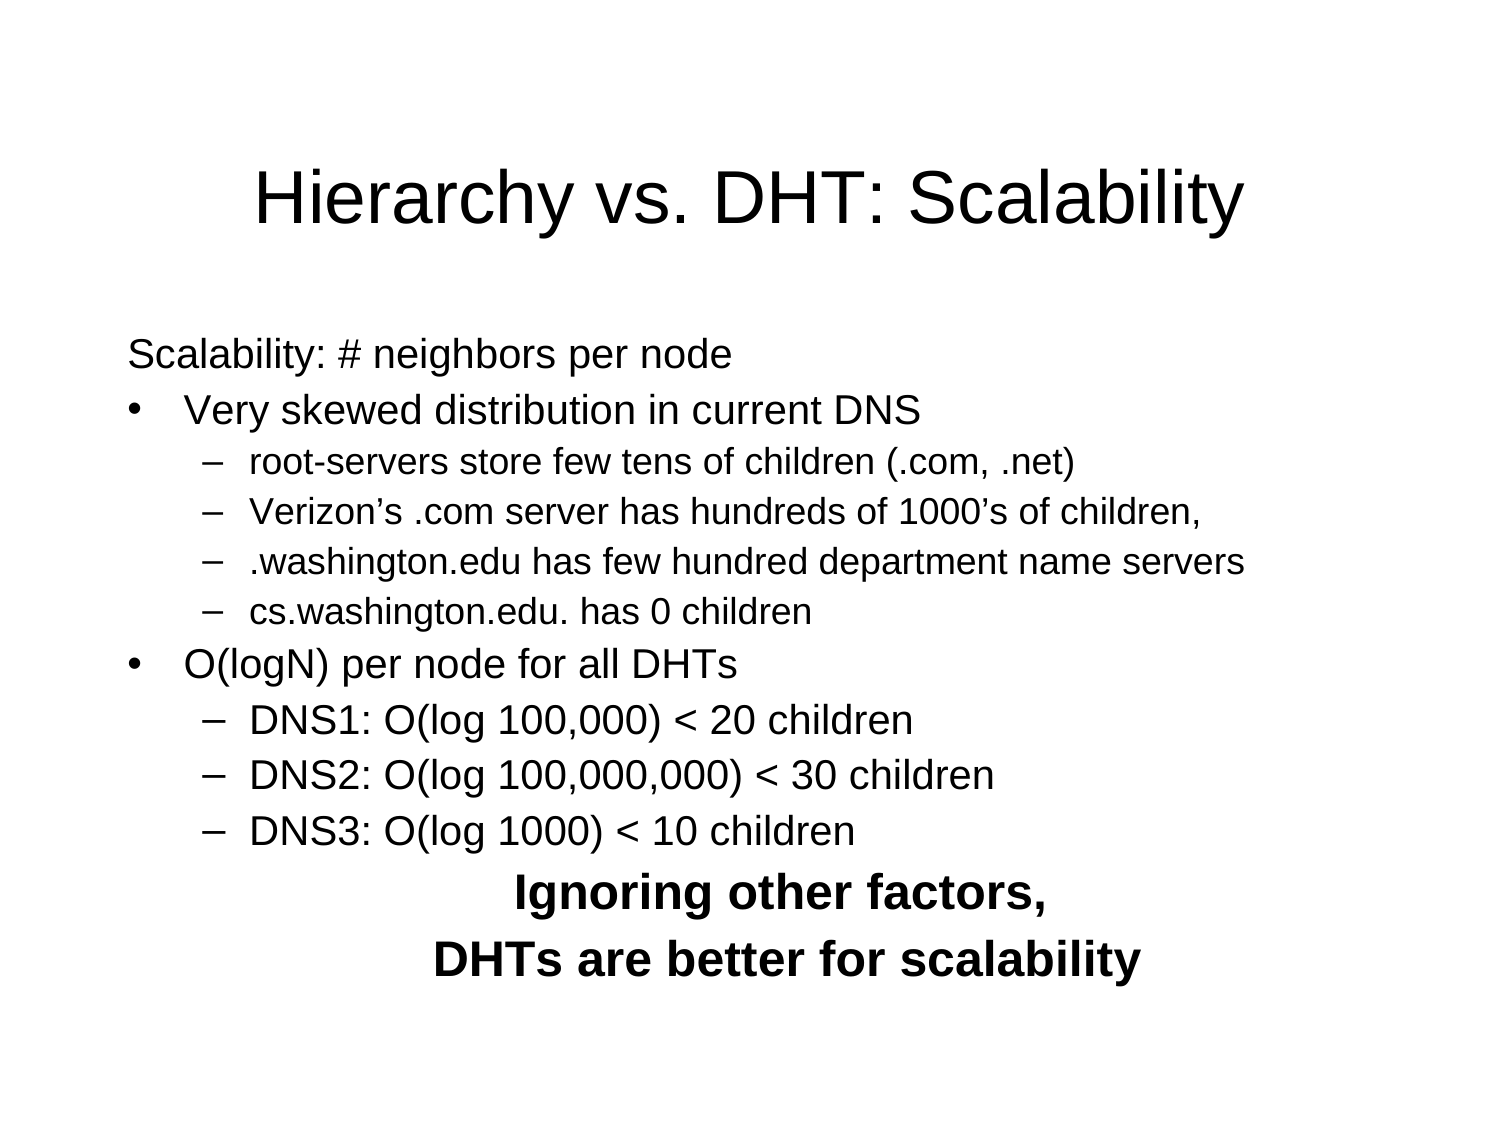

# Hierarchy vs. DHT: Scalability
Scalability: # neighbors per node
Very skewed distribution in current DNS
root-servers store few tens of children (.com, .net)
Verizon’s .com server has hundreds of 1000’s of children,
.washington.edu has few hundred department name servers
cs.washington.edu. has 0 children
O(logN) per node for all DHTs
DNS1: O(log 100,000) < 20 children
DNS2: O(log 100,000,000) < 30 children
DNS3: O(log 1000) < 10 children
Ignoring other factors,
DHTs are better for scalability